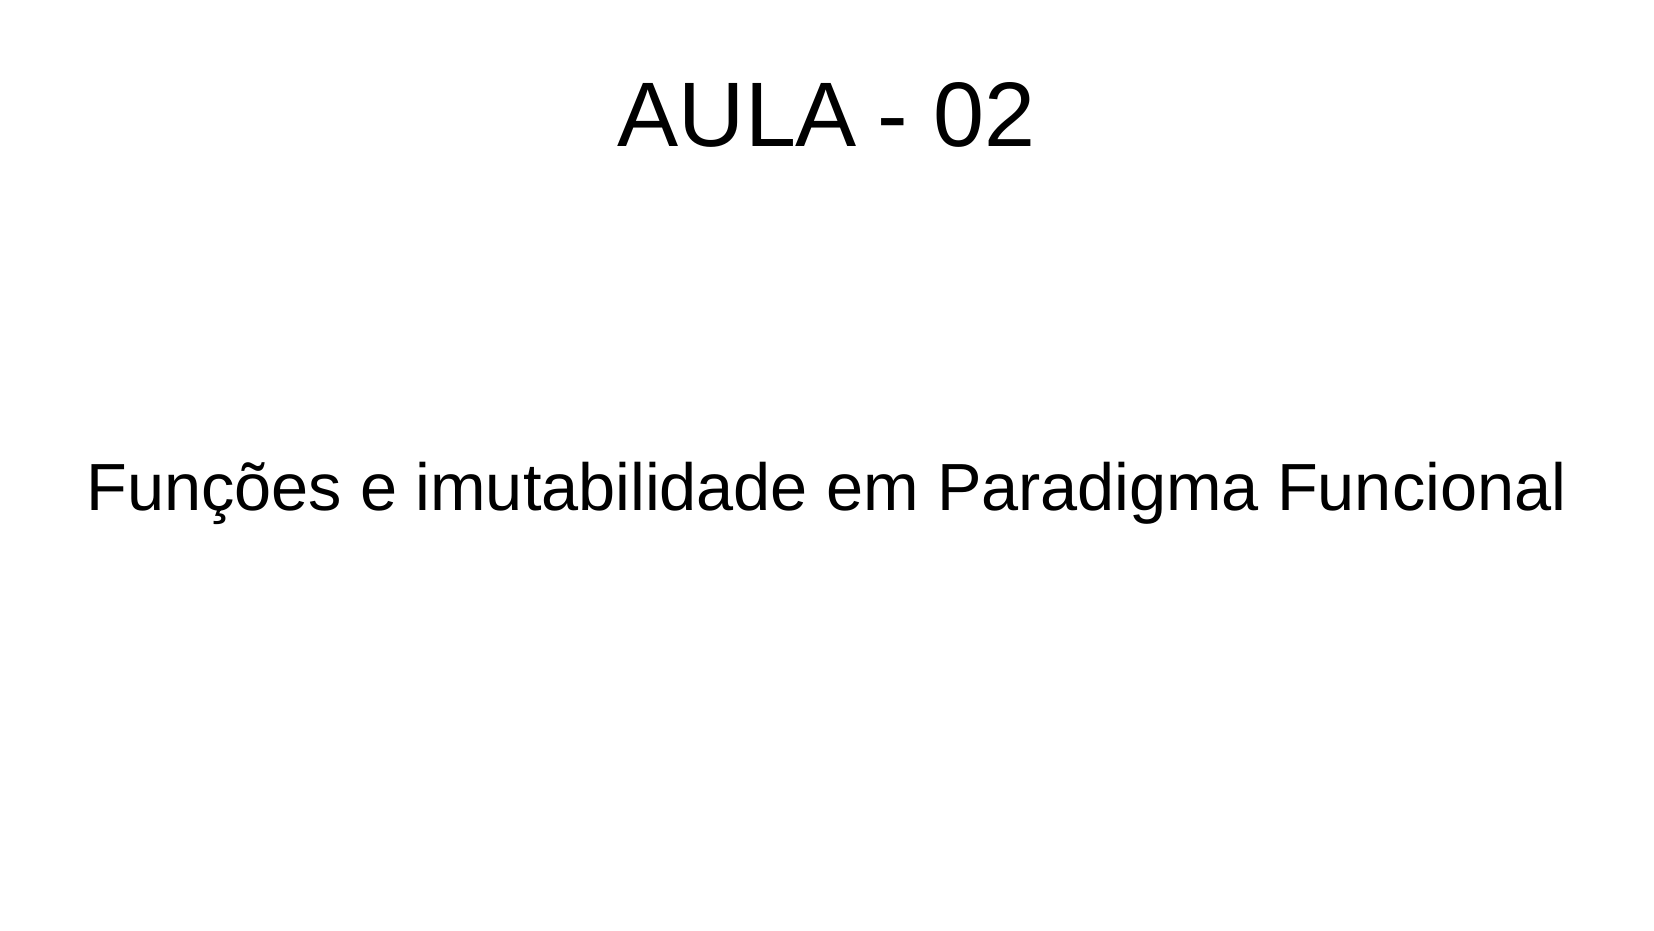

# AULA - 02
Funções e imutabilidade em Paradigma Funcional